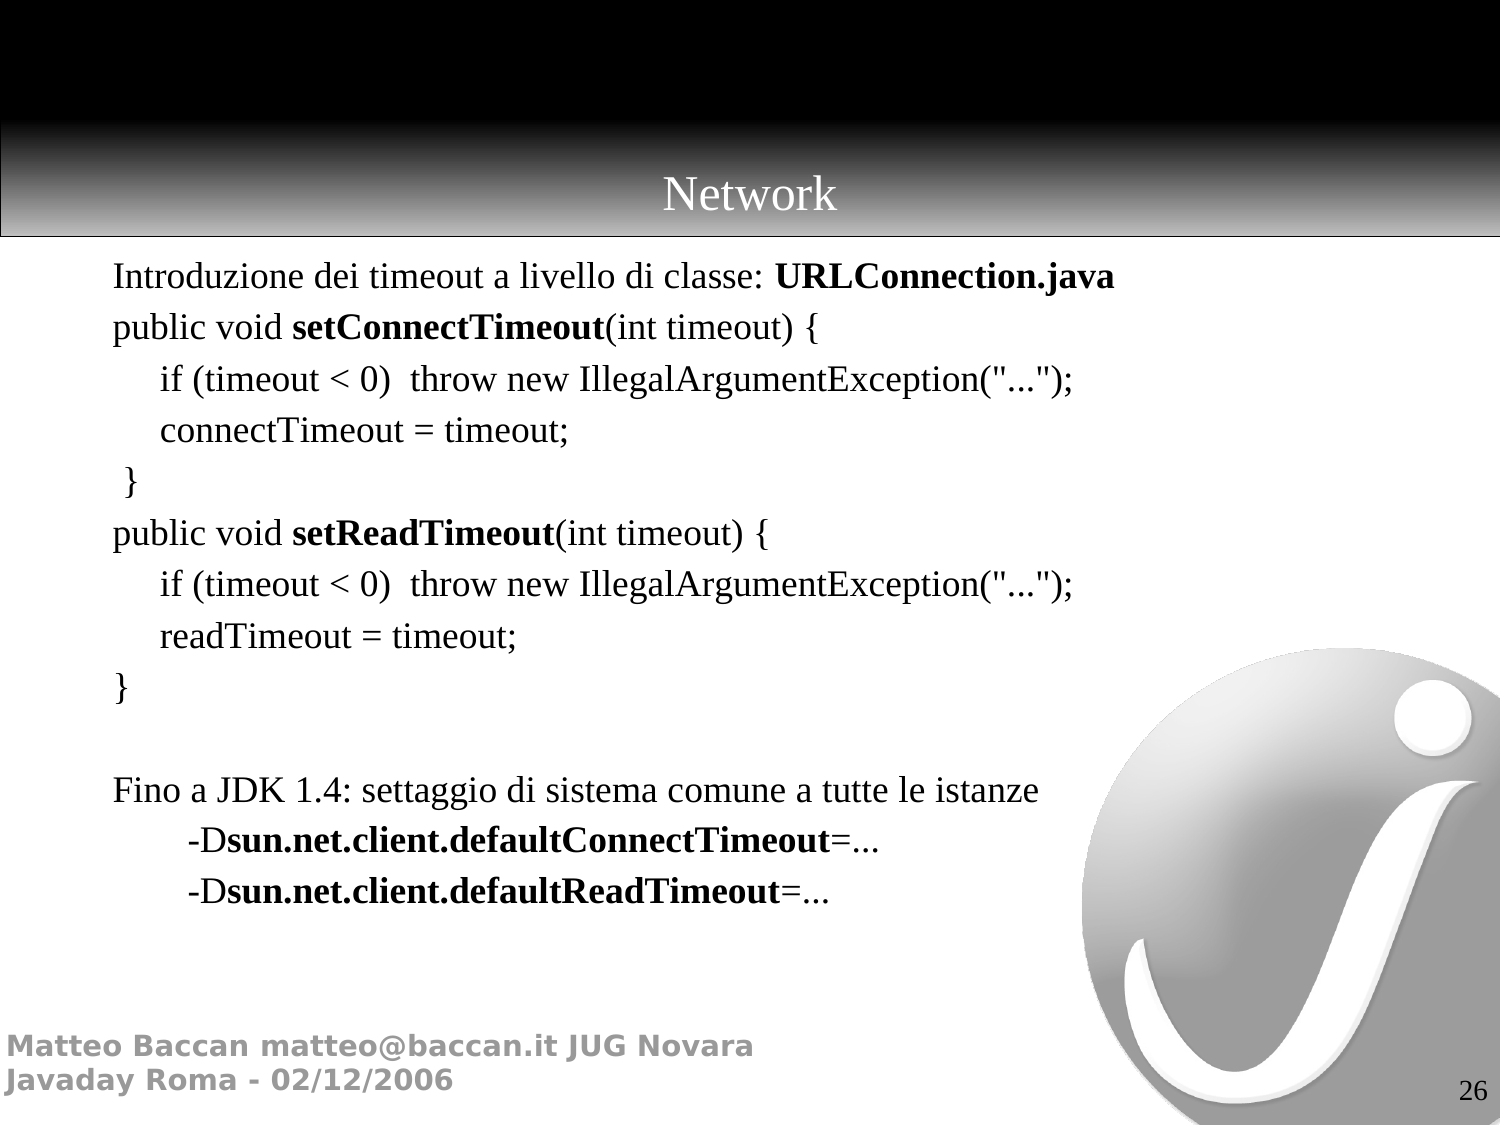

# Network
Introduzione dei timeout a livello di classe: URLConnection.java
public void setConnectTimeout(int timeout) {
 if (timeout < 0) throw new IllegalArgumentException("...");
 connectTimeout = timeout;
 }
public void setReadTimeout(int timeout) {
 if (timeout < 0) throw new IllegalArgumentException("...");
 readTimeout = timeout;
}
Fino a JDK 1.4: settaggio di sistema comune a tutte le istanze
-Dsun.net.client.defaultConnectTimeout=...
-Dsun.net.client.defaultReadTimeout=...